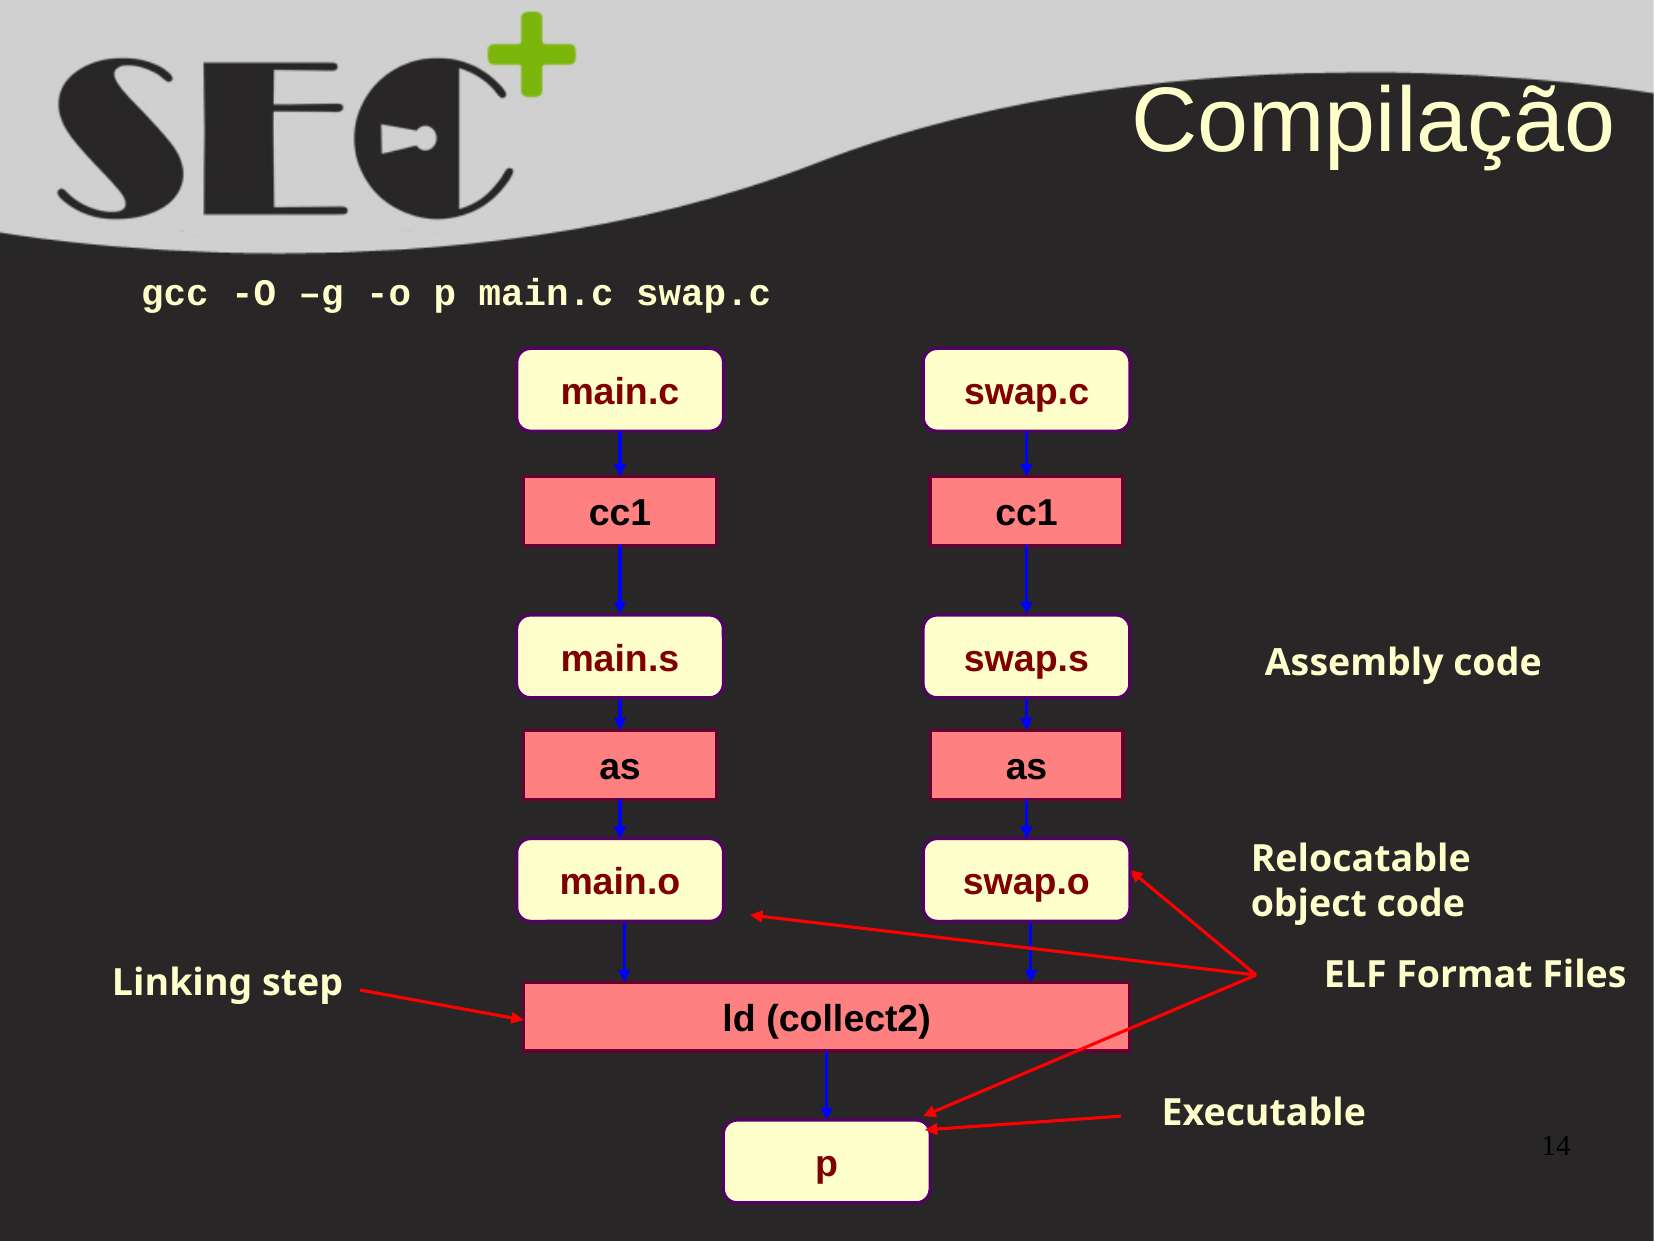

# Compilação
gcc -O –g -o p main.c swap.c
main.c
swap.c
cc1
cc1
main.s
swap.s
Assembly code
as
as
main.o
swap.o
Relocatable
object code
ELF Format Files
ld (collect2)
p
Linking step
Executable
14